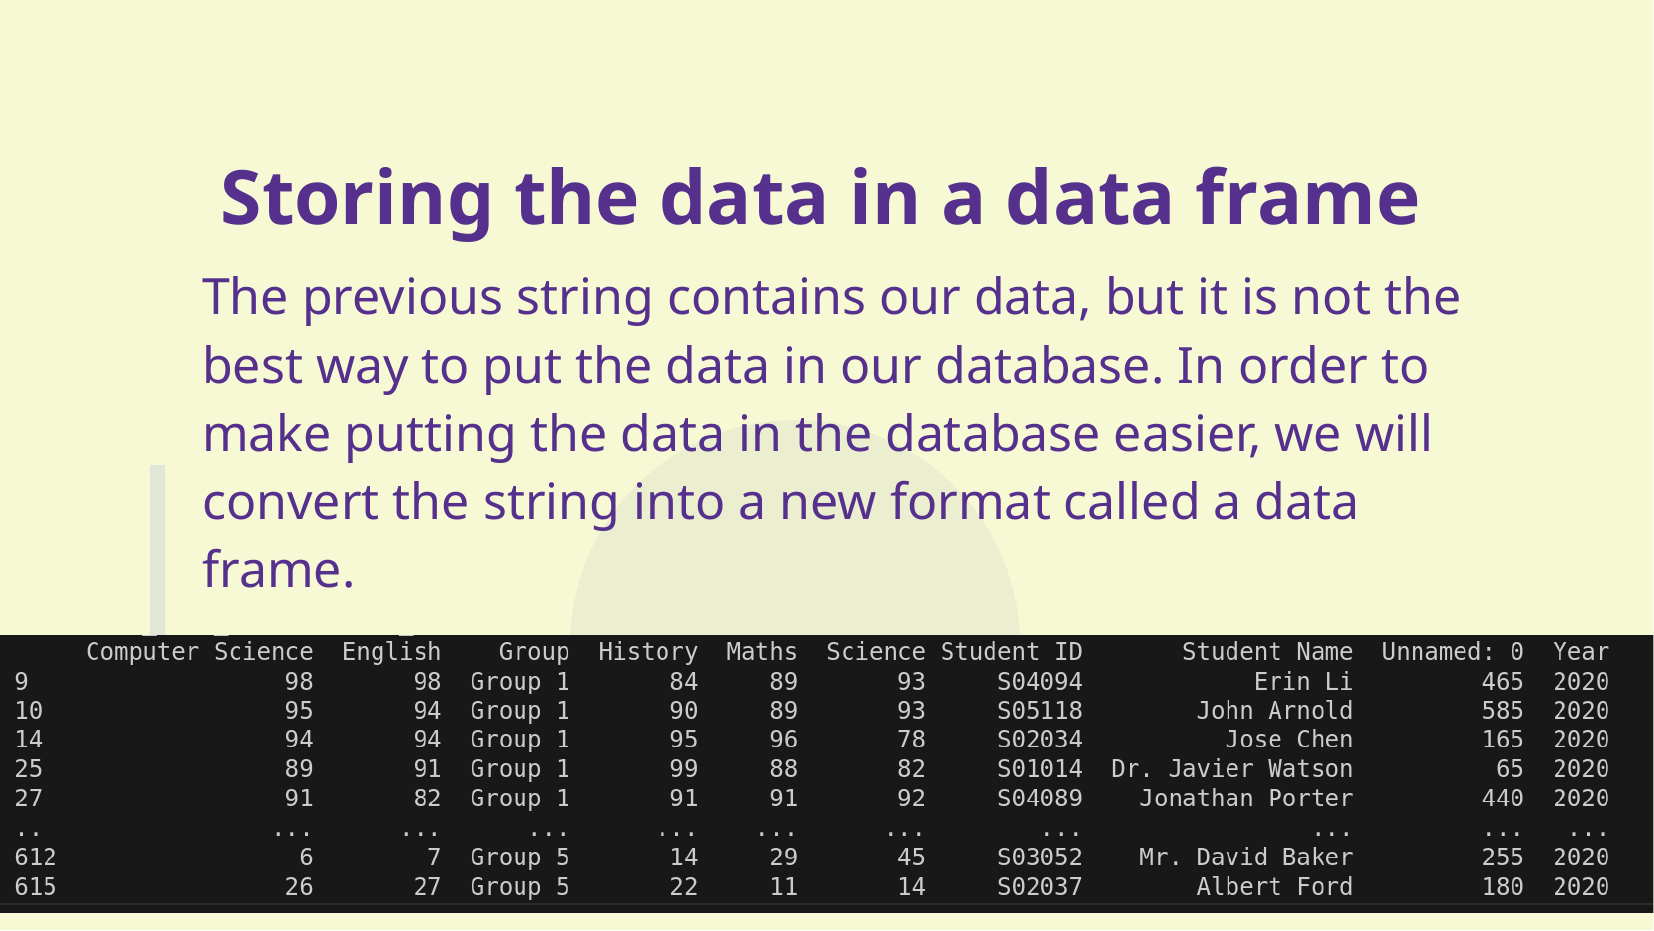

# Storing the data in a data frame
The previous string contains our data, but it is not the best way to put the data in our database. In order to make putting the data in the database easier, we will convert the string into a new format called a data frame.